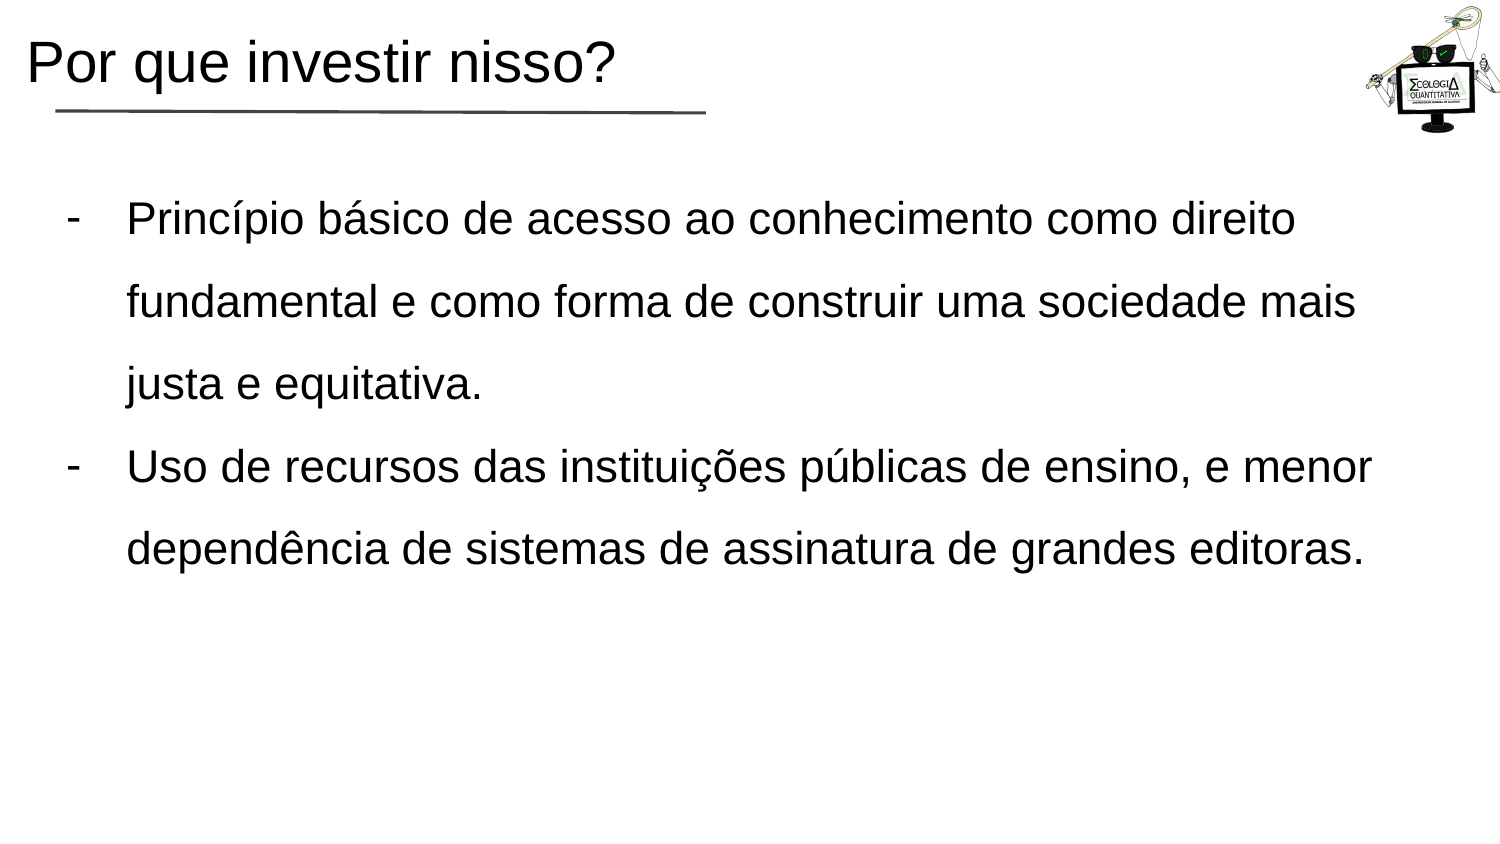

Por que investir nisso?
Princípio básico de acesso ao conhecimento como direito fundamental e como forma de construir uma sociedade mais justa e equitativa.
Uso de recursos das instituições públicas de ensino, e menor dependência de sistemas de assinatura de grandes editoras.